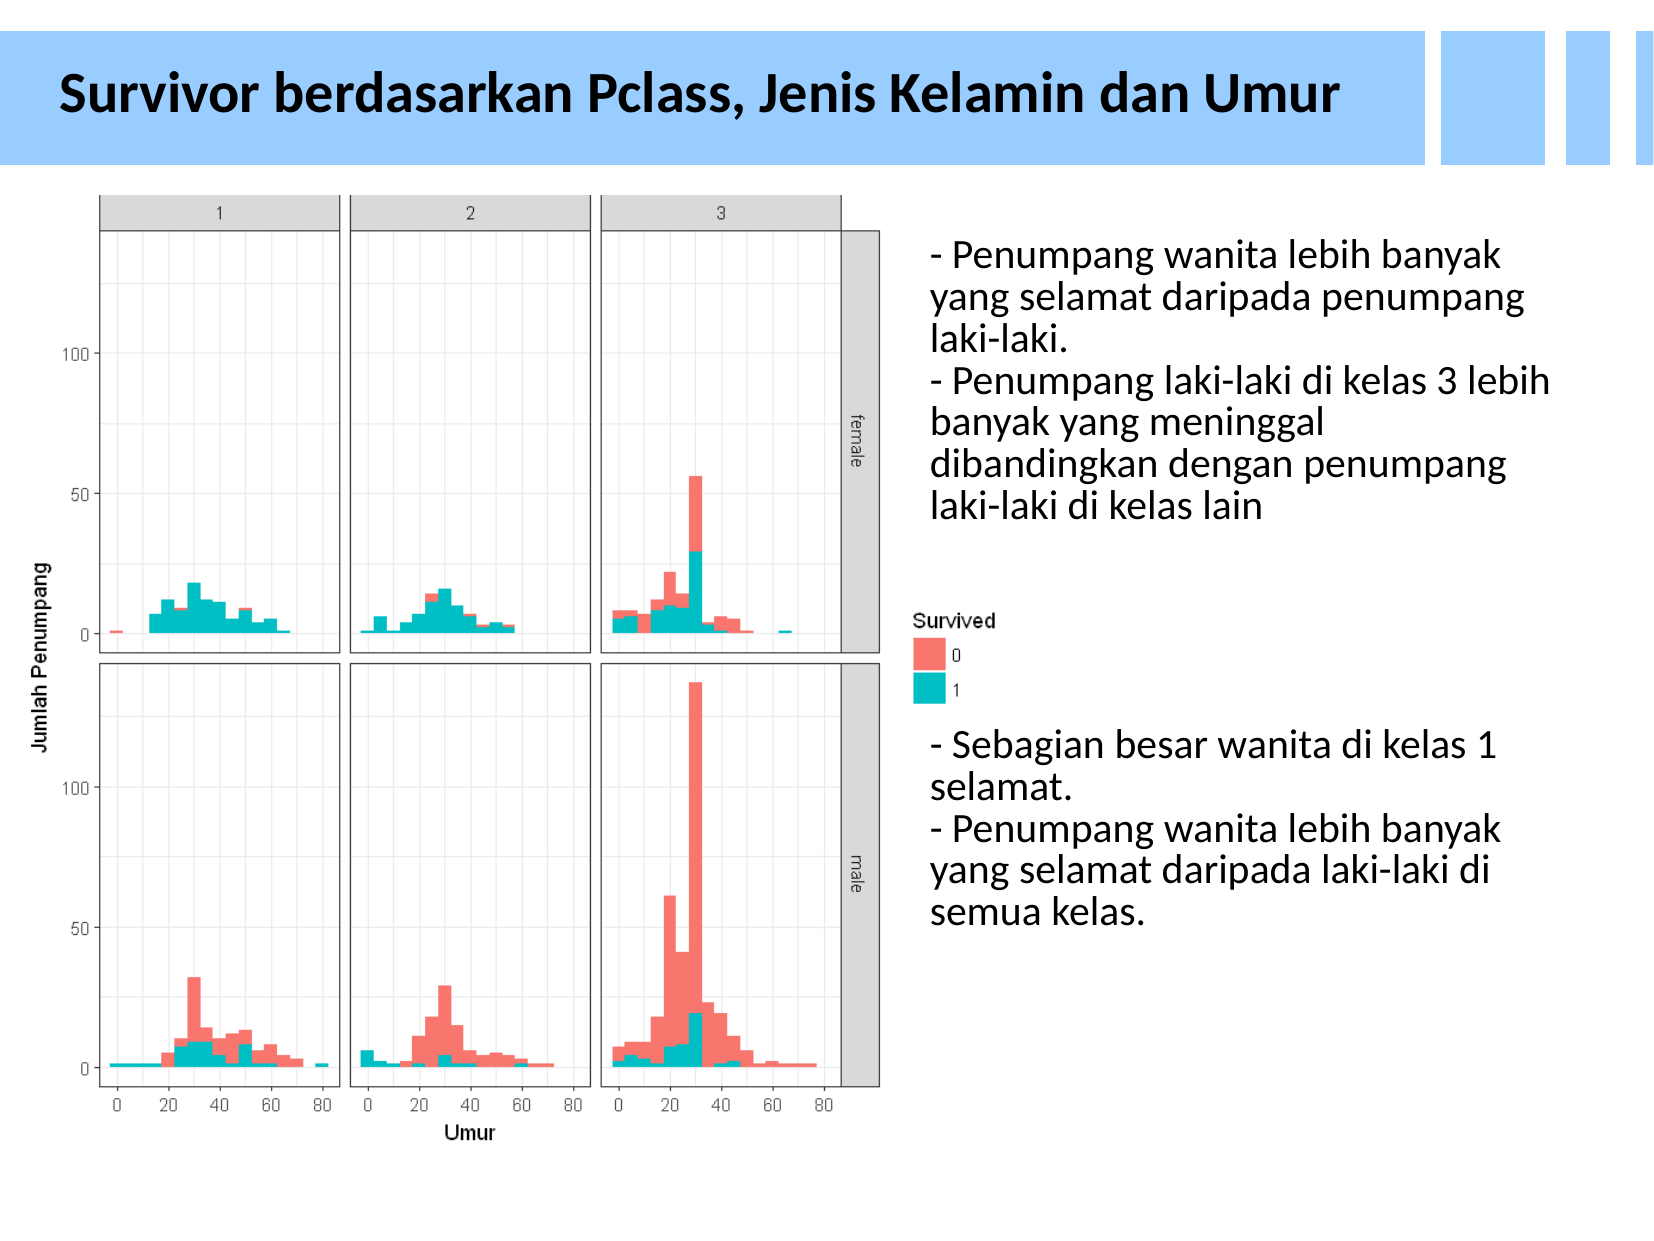

Survivor berdasarkan Pclass, Jenis Kelamin dan Umur
#
- Penumpang wanita lebih banyak yang selamat daripada penumpang laki-laki.
- Penumpang laki-laki di kelas 3 lebih banyak yang meninggal dibandingkan dengan penumpang laki-laki di kelas lain
- Sebagian besar wanita di kelas 1 selamat.
- Penumpang wanita lebih banyak yang selamat daripada laki-laki di semua kelas.